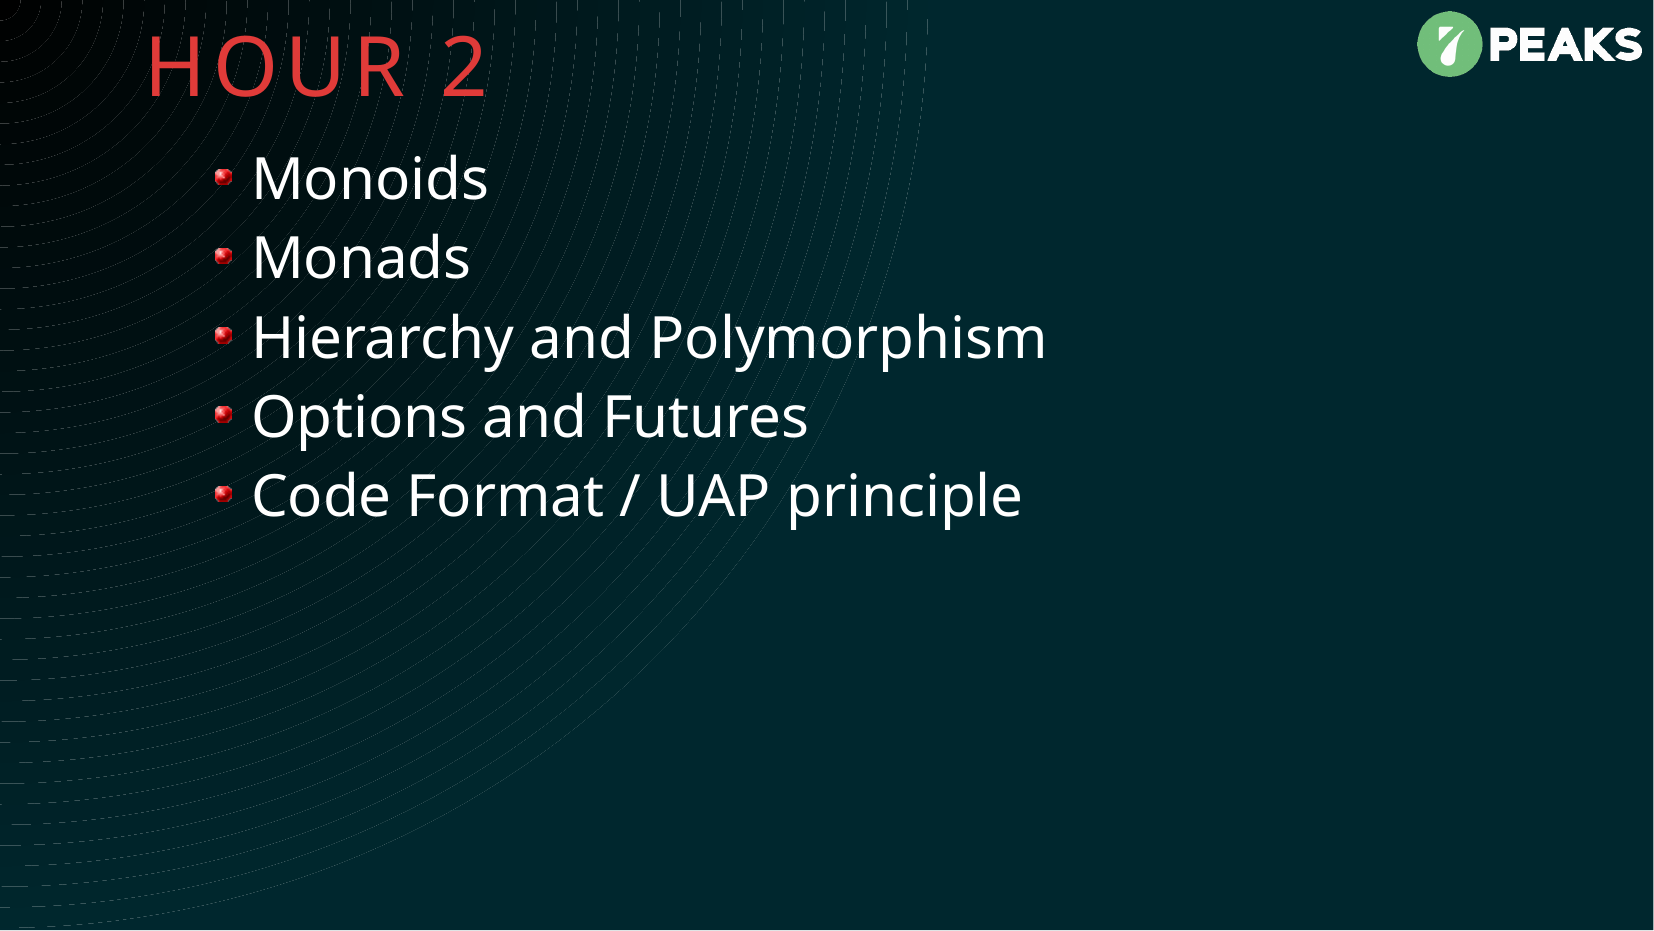

HOUR 2
Monoids
Monads
Hierarchy and Polymorphism
Options and Futures
Code Format / UAP principle